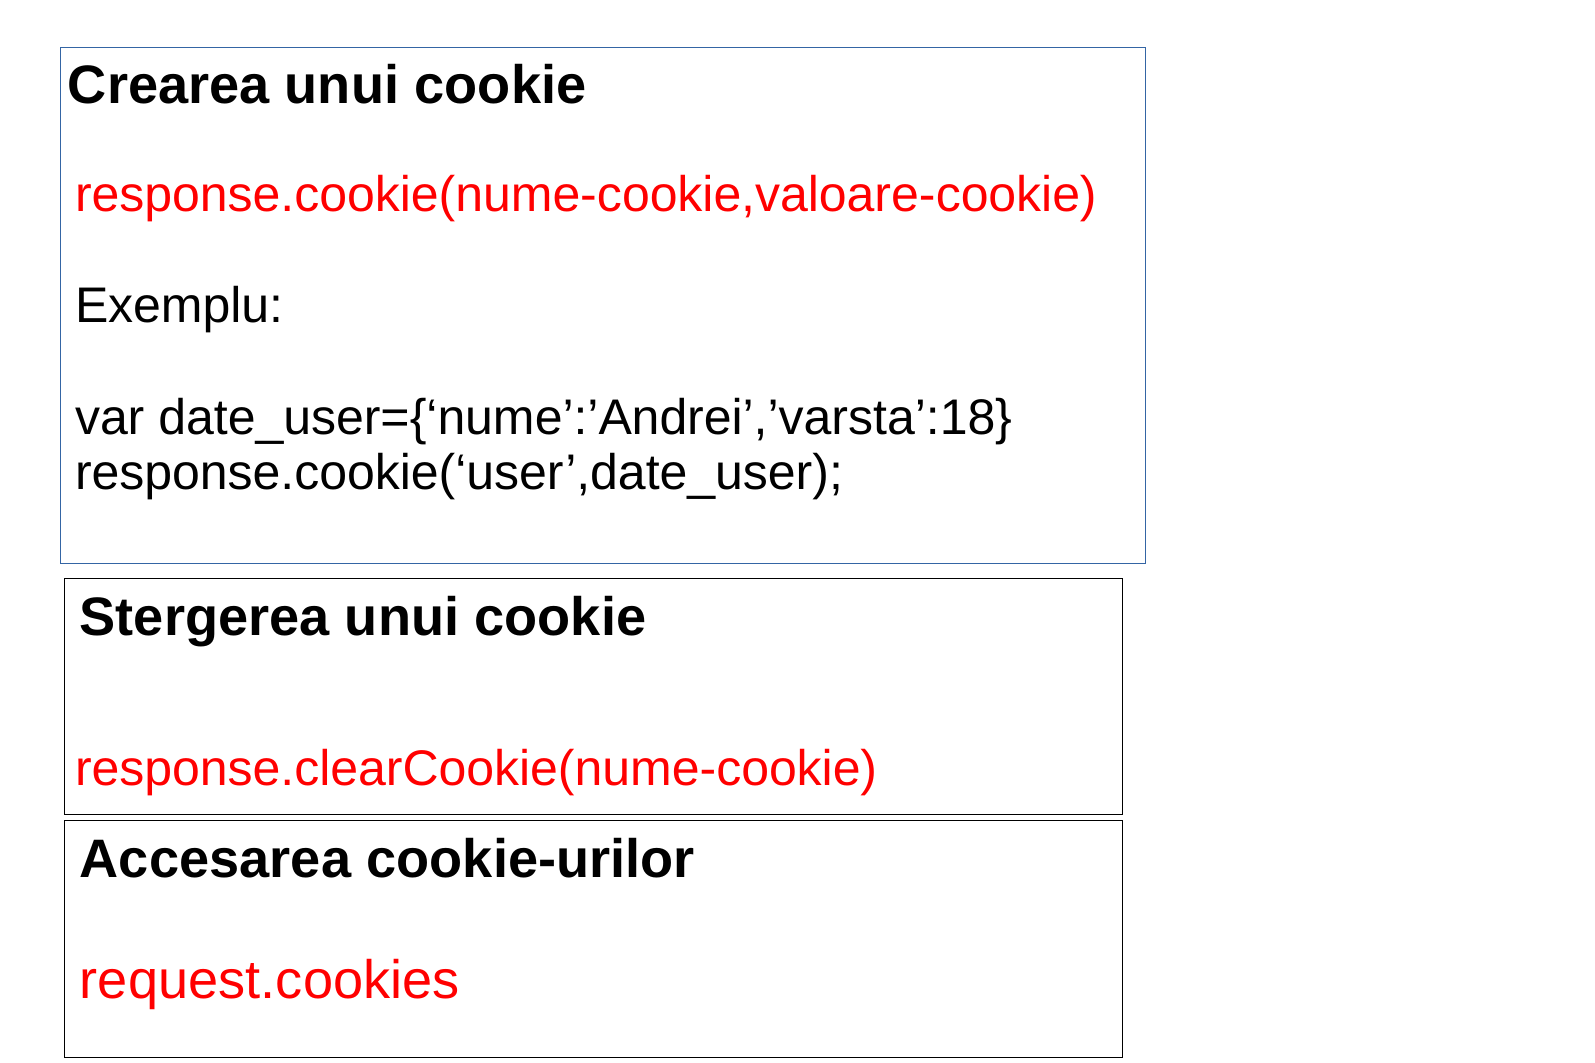

Crearea unui cookie
response.cookie(nume-cookie,valoare-cookie)
Exemplu:
var date_user={‘nume’:’Andrei’,’varsta’:18}
response.cookie(‘user’,date_user);
Stergerea unui cookie
response.clearCookie(nume-cookie)
Accesarea cookie-urilor
request.cookies